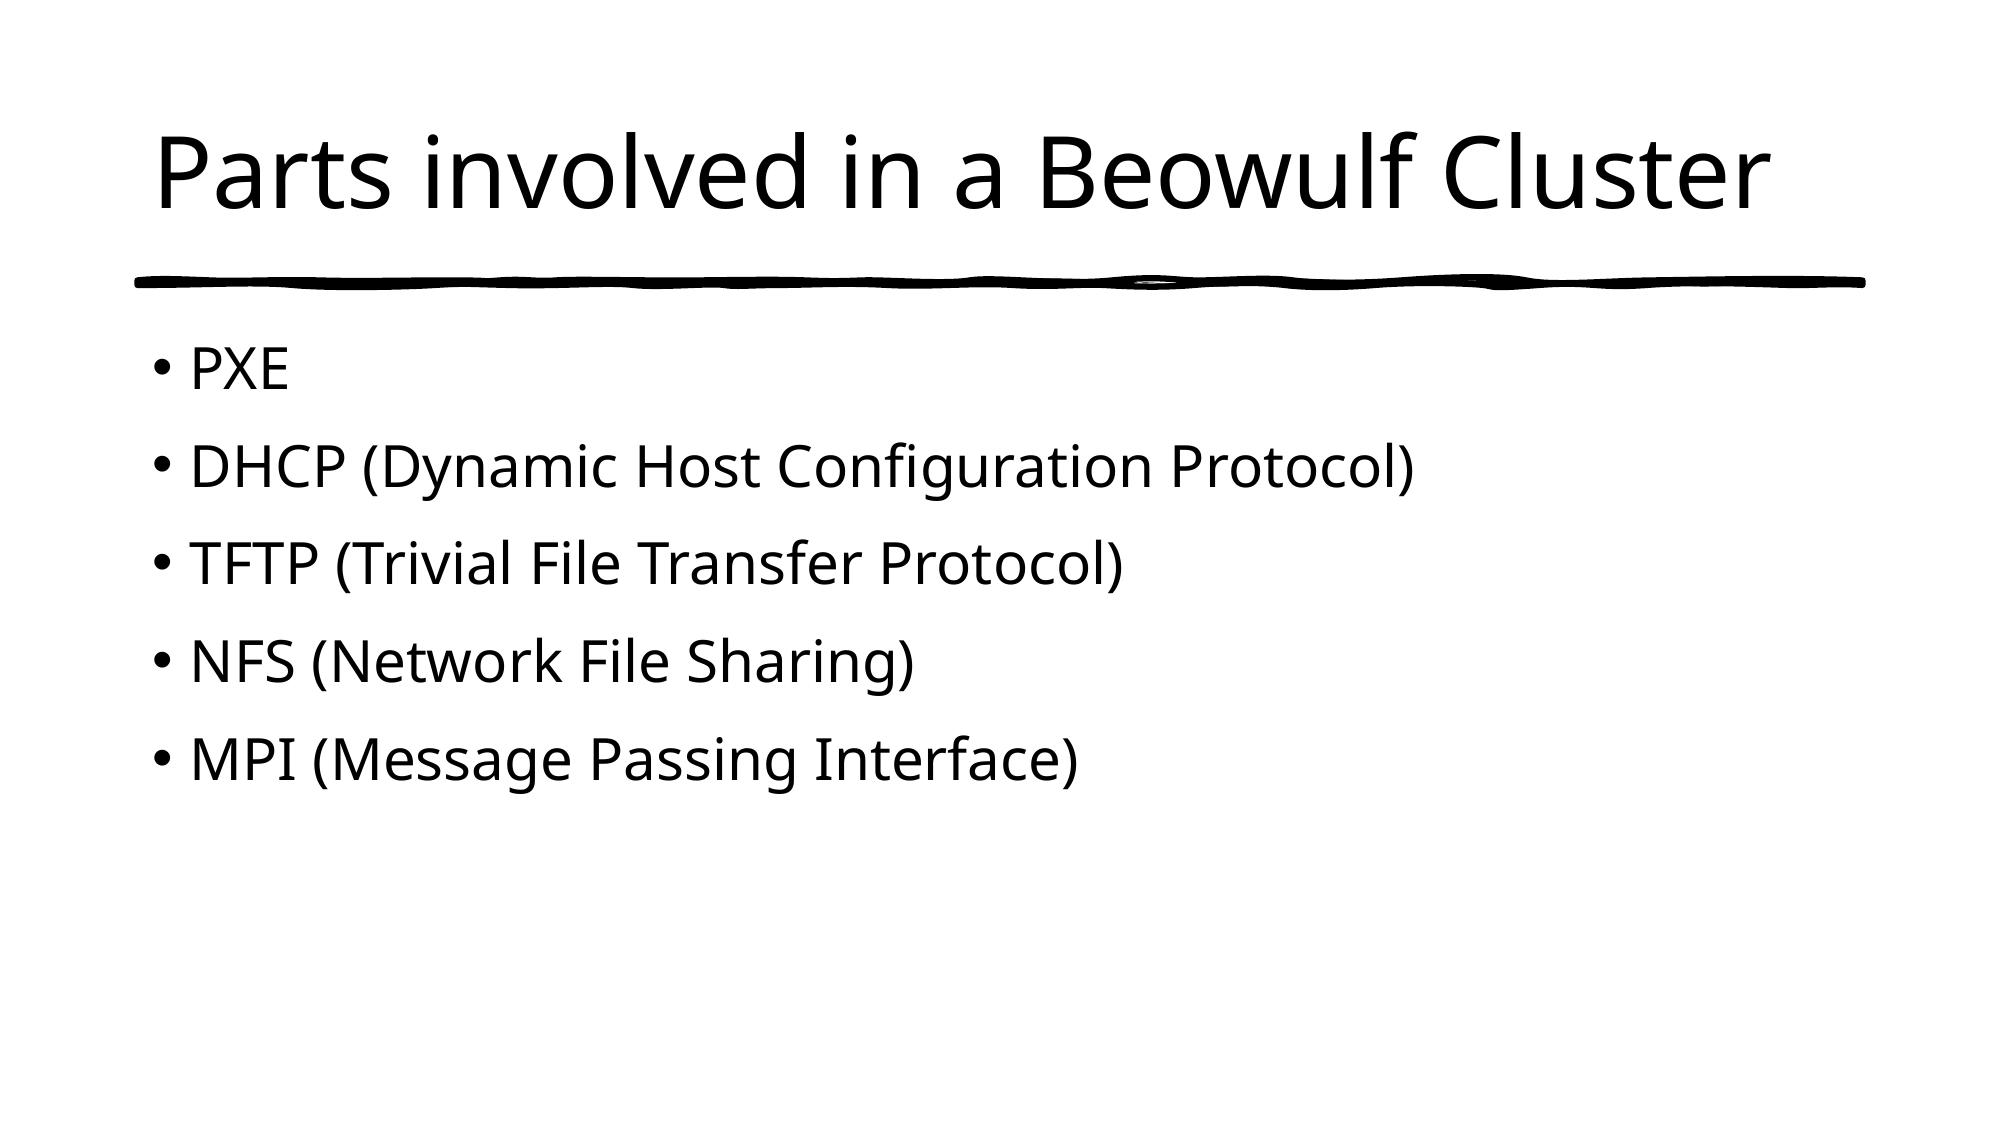

# Parts involved in a Beowulf Cluster
PXE
DHCP (Dynamic Host Configuration Protocol)
TFTP (Trivial File Transfer Protocol)
NFS (Network File Sharing)
MPI (Message Passing Interface)